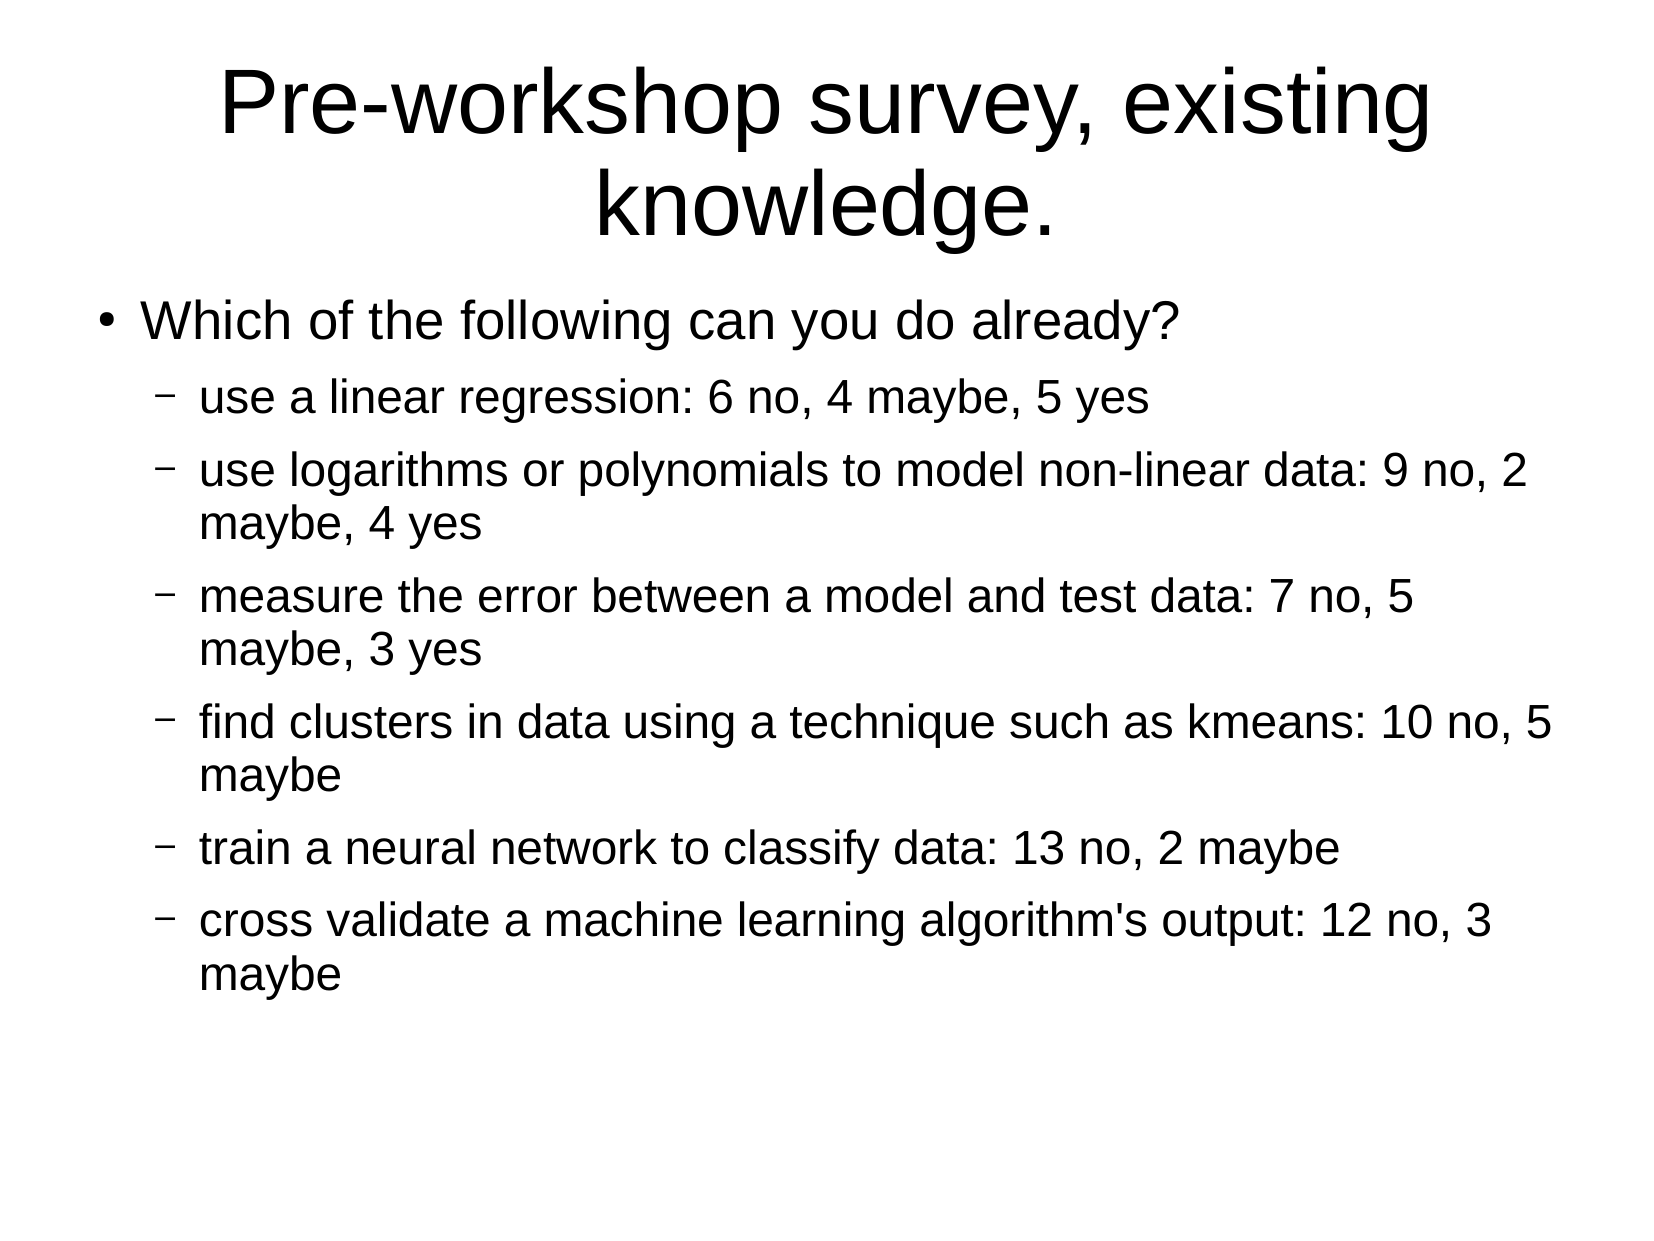

# Pre-workshop survey, existing knowledge.
Which of the following can you do already?
use a linear regression: 6 no, 4 maybe, 5 yes
use logarithms or polynomials to model non-linear data: 9 no, 2 maybe, 4 yes
measure the error between a model and test data: 7 no, 5 maybe, 3 yes
find clusters in data using a technique such as kmeans: 10 no, 5 maybe
train a neural network to classify data: 13 no, 2 maybe
cross validate a machine learning algorithm's output: 12 no, 3 maybe